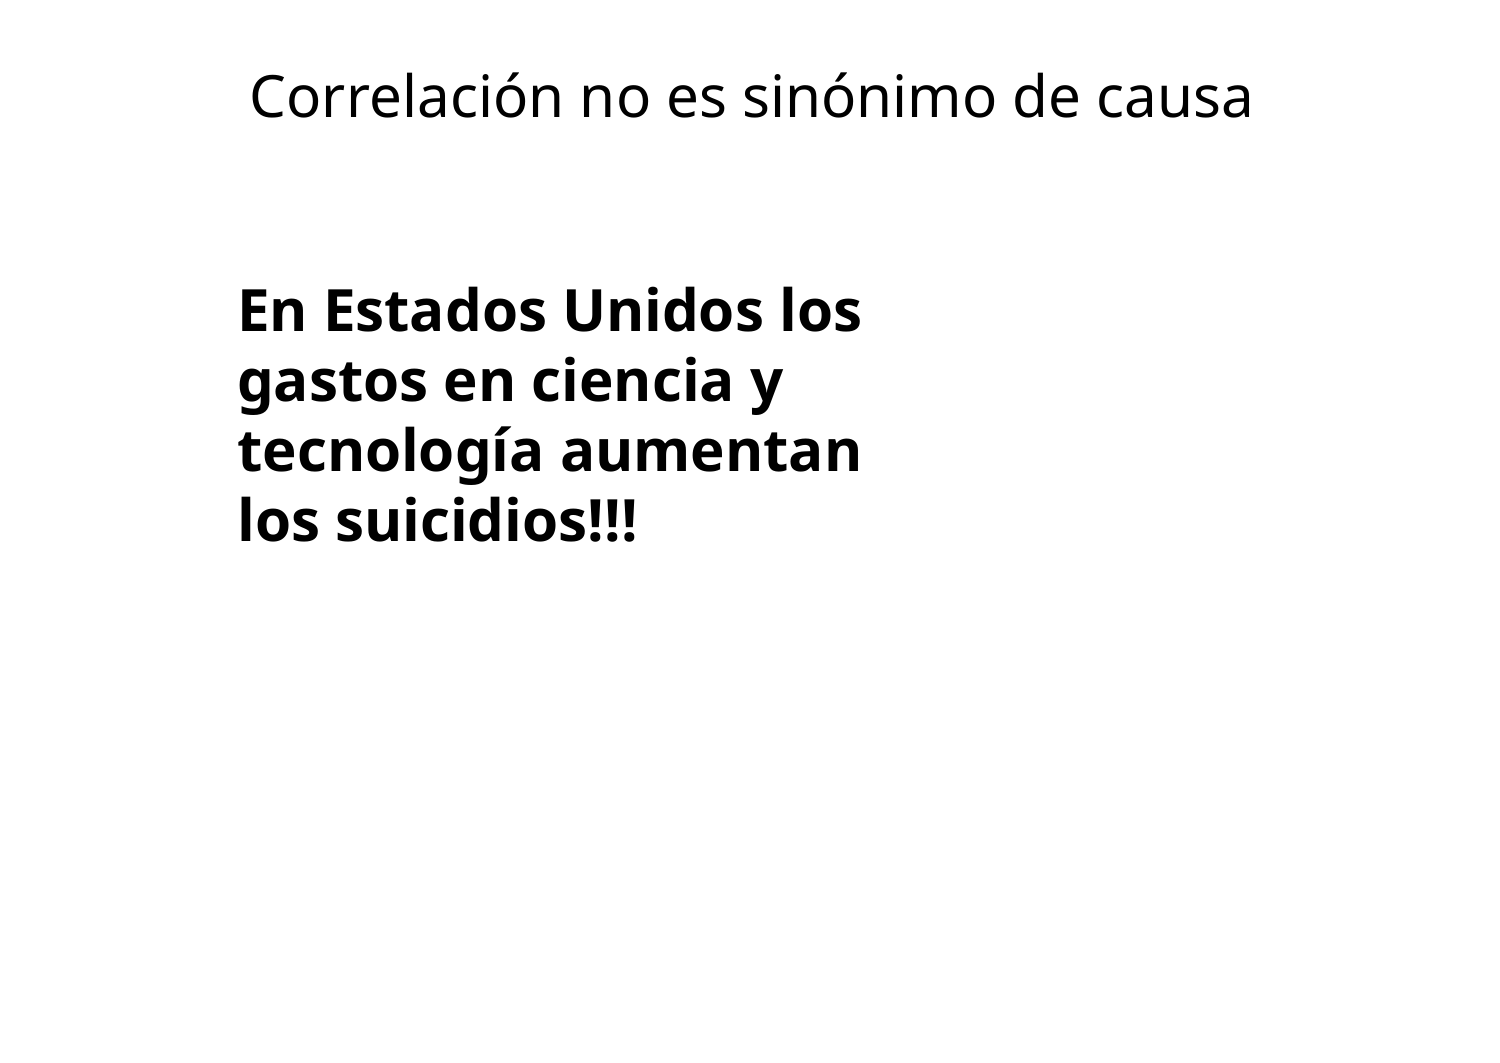

Correlación no es sinónimo de causa
En Estados Unidos los gastos en ciencia y tecnología aumentan los suicidios!!!